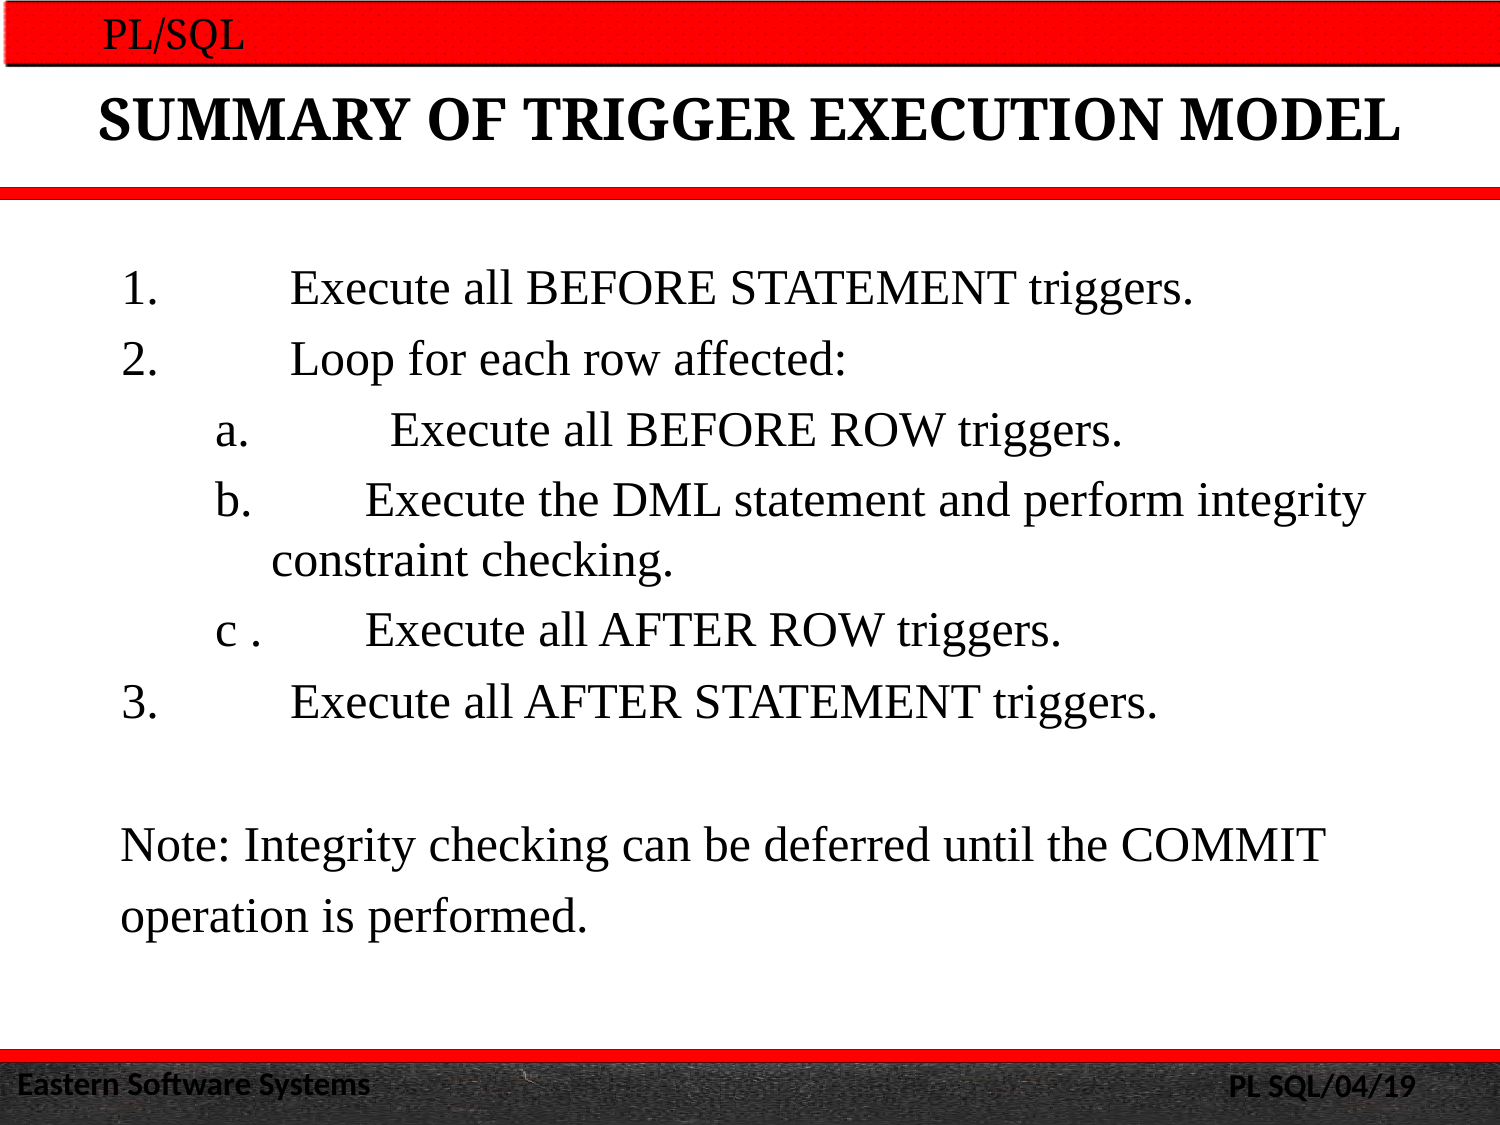

PL/SQL
SUMMARY OF TRIGGER EXECUTION MODEL
1.	Execute all BEFORE STATEMENT triggers.
2.	Loop for each row affected:
a.	 Execute all BEFORE ROW triggers.
b.	Execute the DML statement and perform integrity constraint checking.
c .	Execute all AFTER ROW triggers.
3. 	Execute all AFTER STATEMENT triggers.
Note: Integrity checking can be deferred until the COMMIT
operation is performed.
Eastern Software Systems
				 PL SQL/04/19